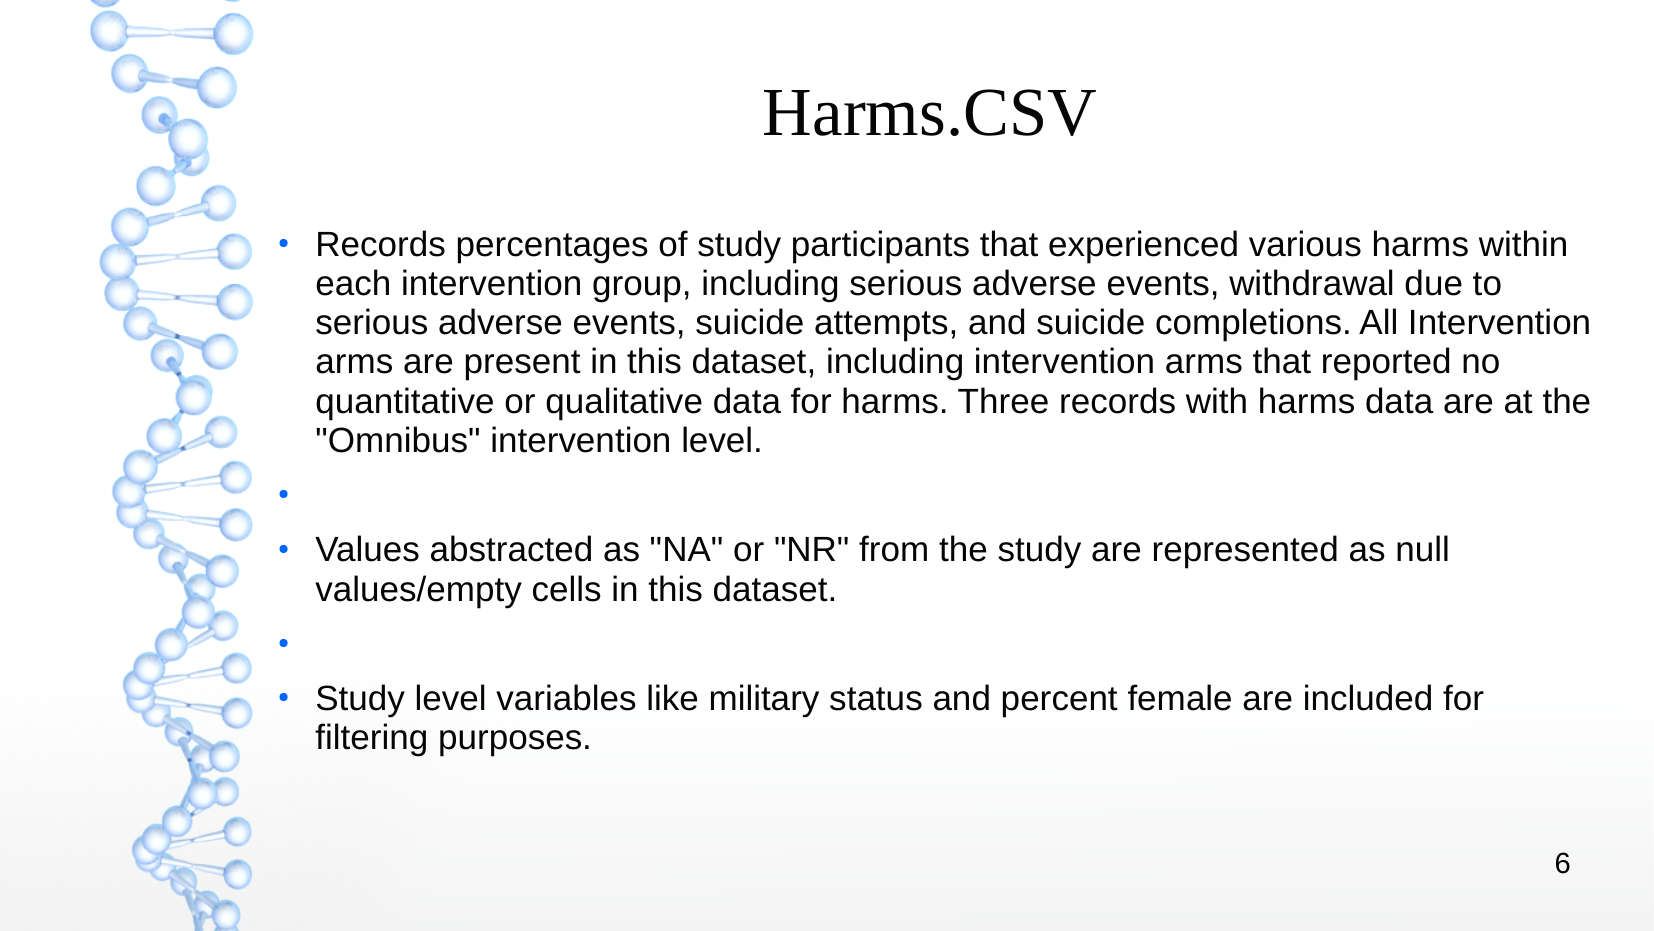

# Harms.CSV
Records percentages of study participants that experienced various harms within each intervention group, including serious adverse events, withdrawal due to serious adverse events, suicide attempts, and suicide completions. All Intervention arms are present in this dataset, including intervention arms that reported no quantitative or qualitative data for harms. Three records with harms data are at the "Omnibus" intervention level.
Values abstracted as "NA" or "NR" from the study are represented as null values/empty cells in this dataset.
Study level variables like military status and percent female are included for filtering purposes.
6